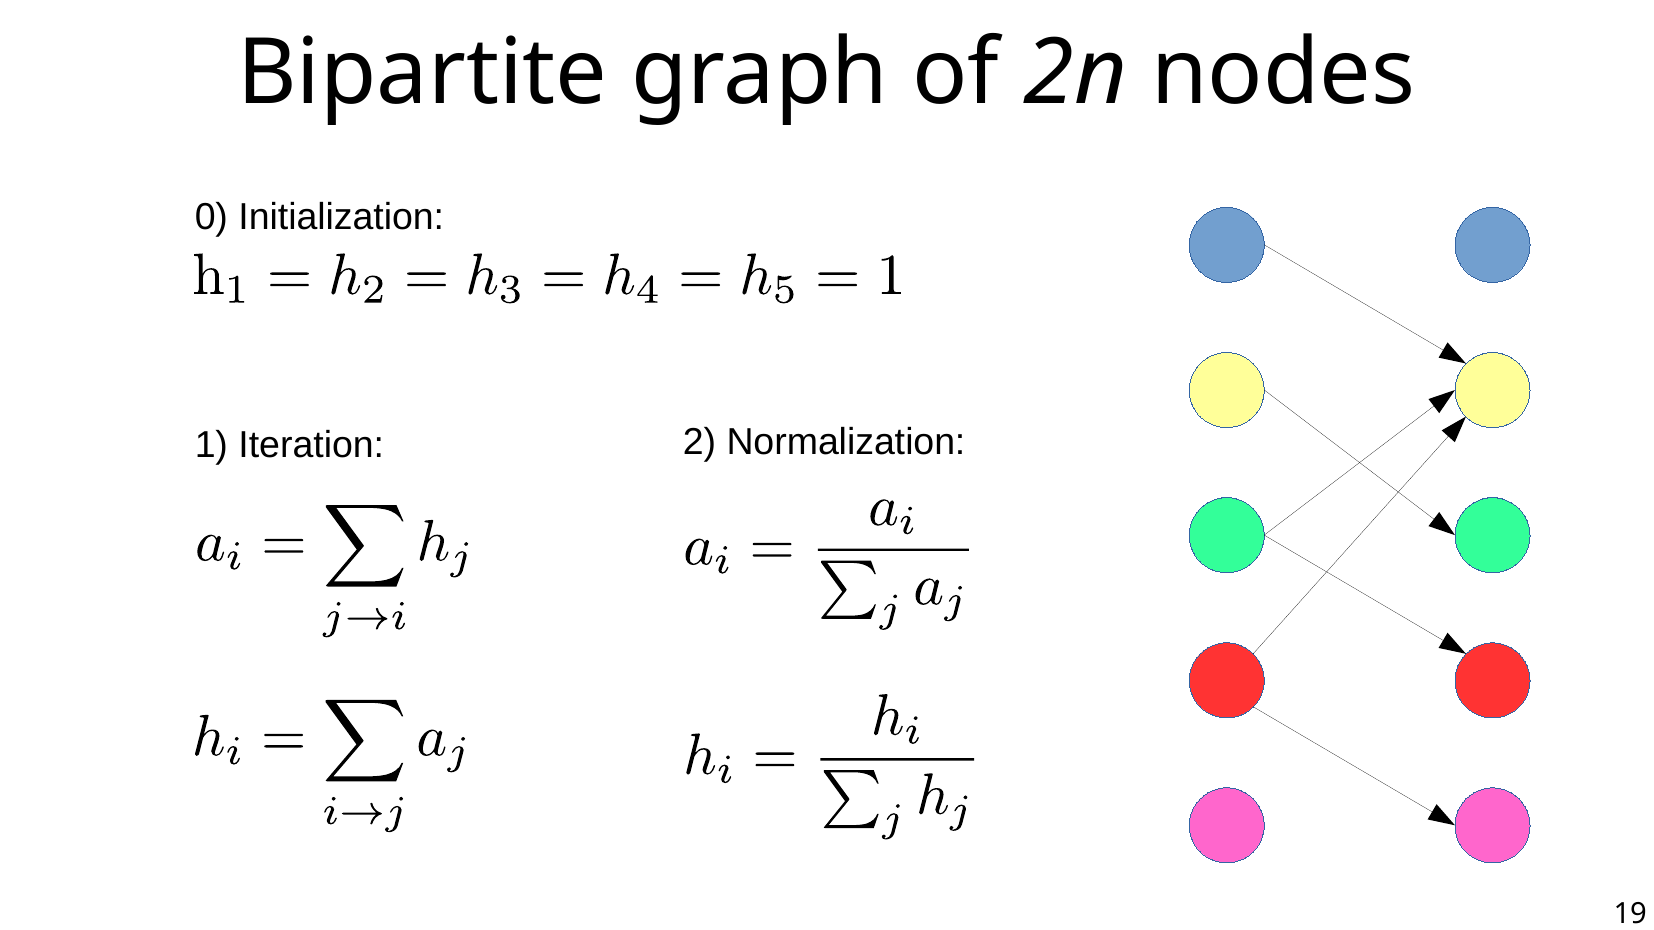

# Bipartite graph of 2n nodes
0) Initialization:
2) Normalization:
1) Iteration:
19